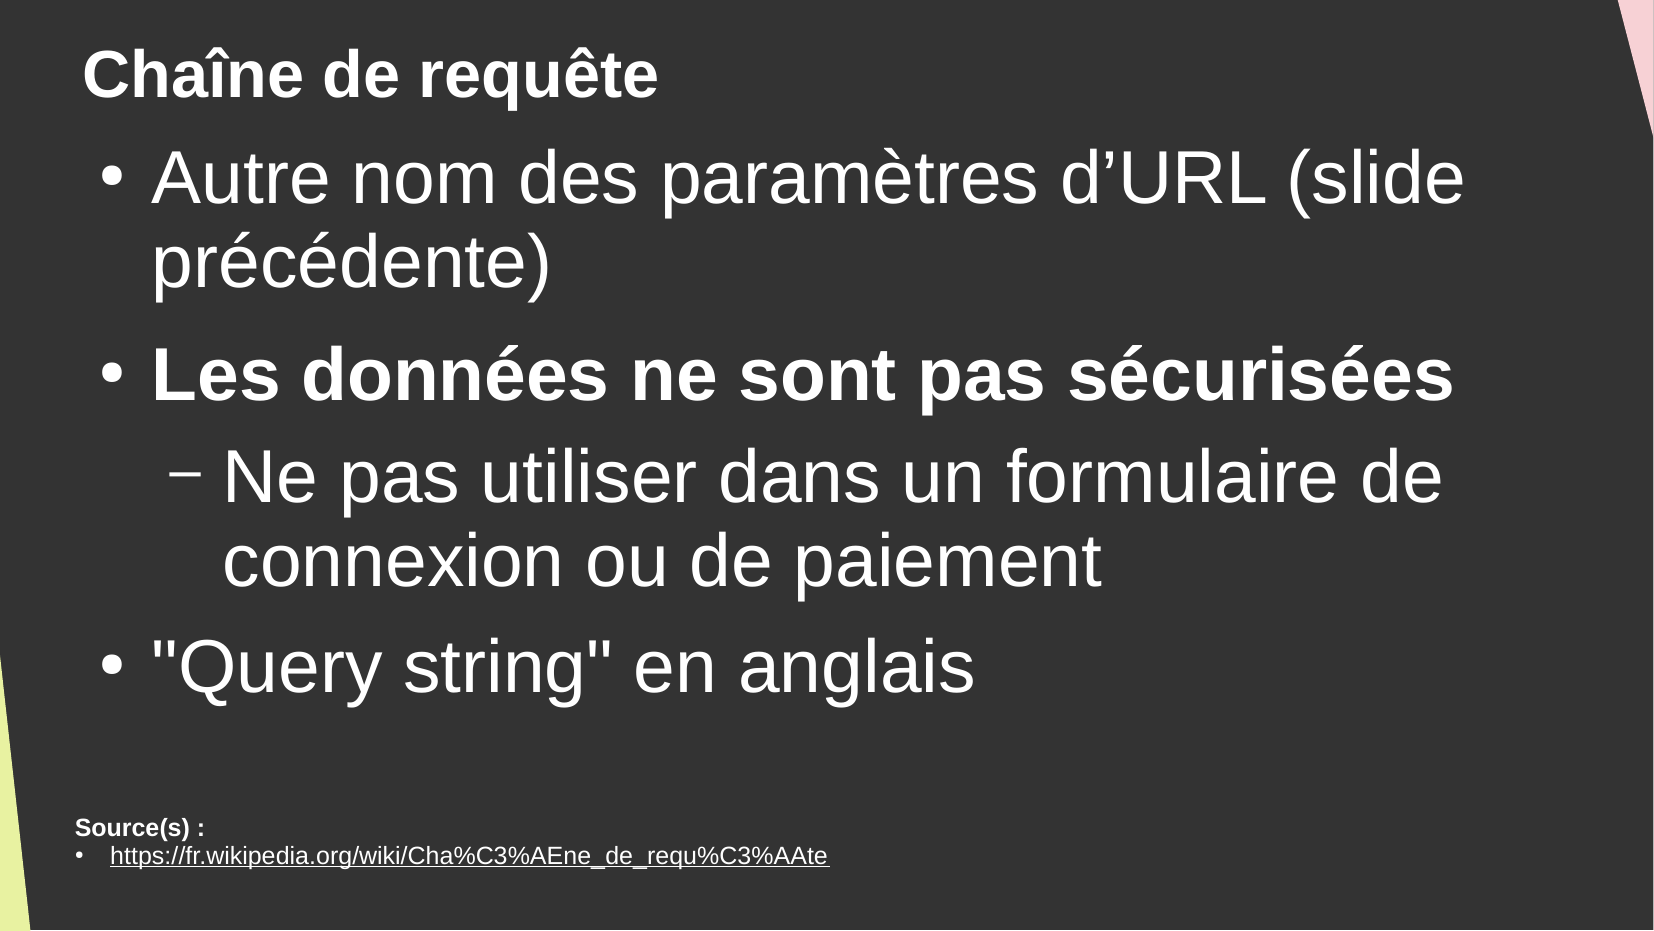

# Chaîne de requête
Autre nom des paramètres d’URL (slide précédente)
Les données ne sont pas sécurisées
Ne pas utiliser dans un formulaire de connexion ou de paiement
"Query string" en anglais
Source(s) :
https://fr.wikipedia.org/wiki/Cha%C3%AEne_de_requ%C3%AAte